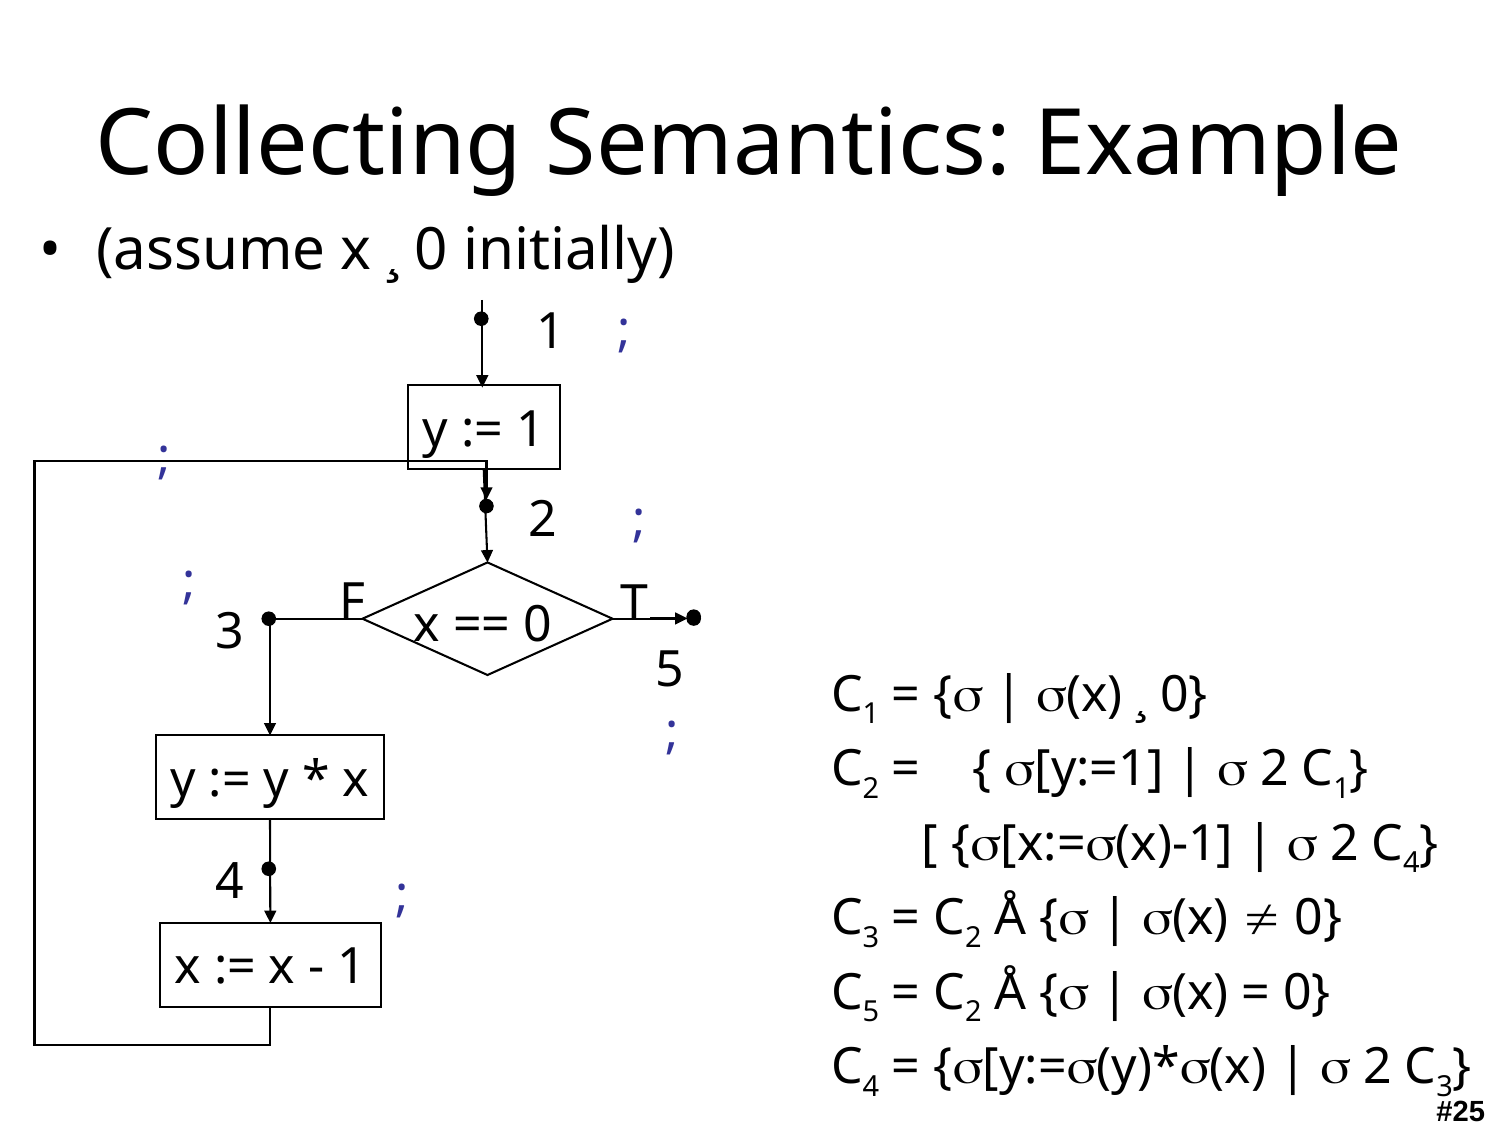

# Collecting Semantics: Example
(assume x ¸ 0 initially)
;
1
y := 1
;
2
;
;
F
T
x == 0
3
5
C1 = { | (x) ¸ 0}
C2 = { [y:=1] |  2 C1}
 [ {[x:=(x)-1] |  2 C4}
C3 = C2 Å { | (x)  0}
C5 = C2 Å { | (x) = 0}
C4 = {[y:=(y)*(x) |  2 C3}
;
y := y * x
4
;
x := x - 1
25